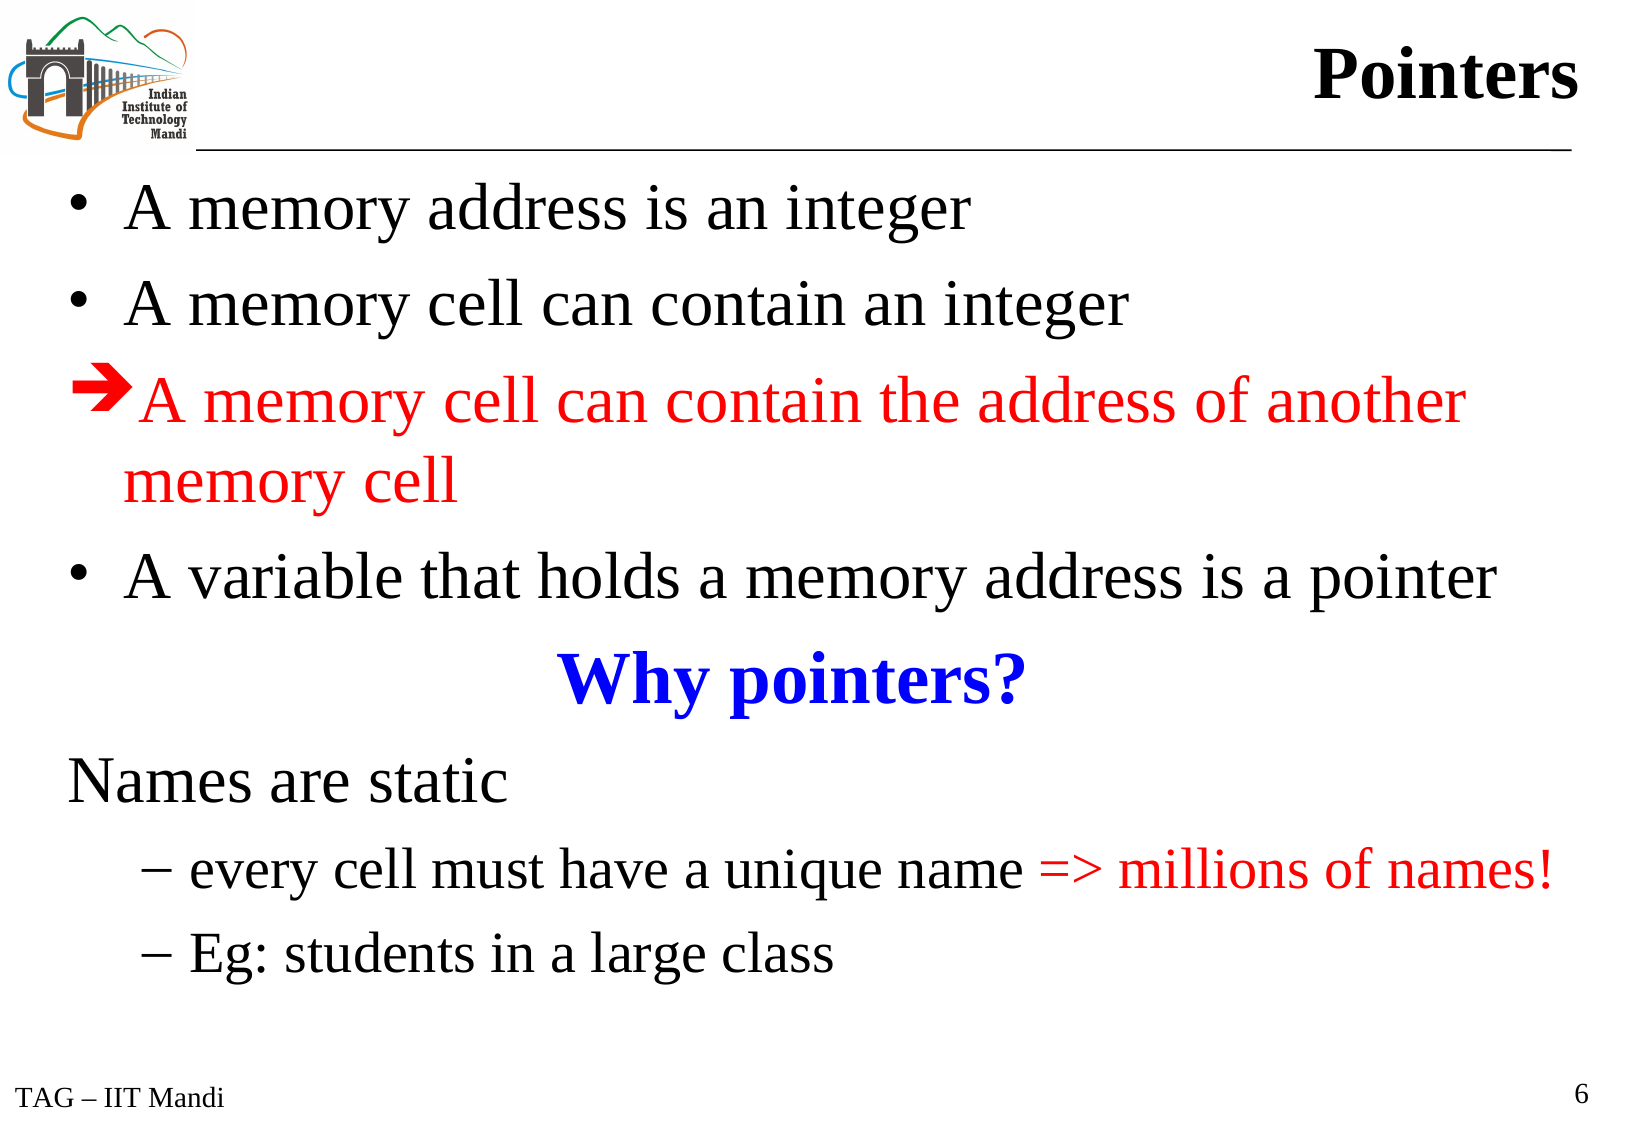

Pointers
# A memory address is an integer
A memory cell can contain an integer
A memory cell can contain the address of another memory cell
A variable that holds a memory address is a pointer
Why pointers?
Names are static
every cell must have a unique name => millions of names!
Eg: students in a large class